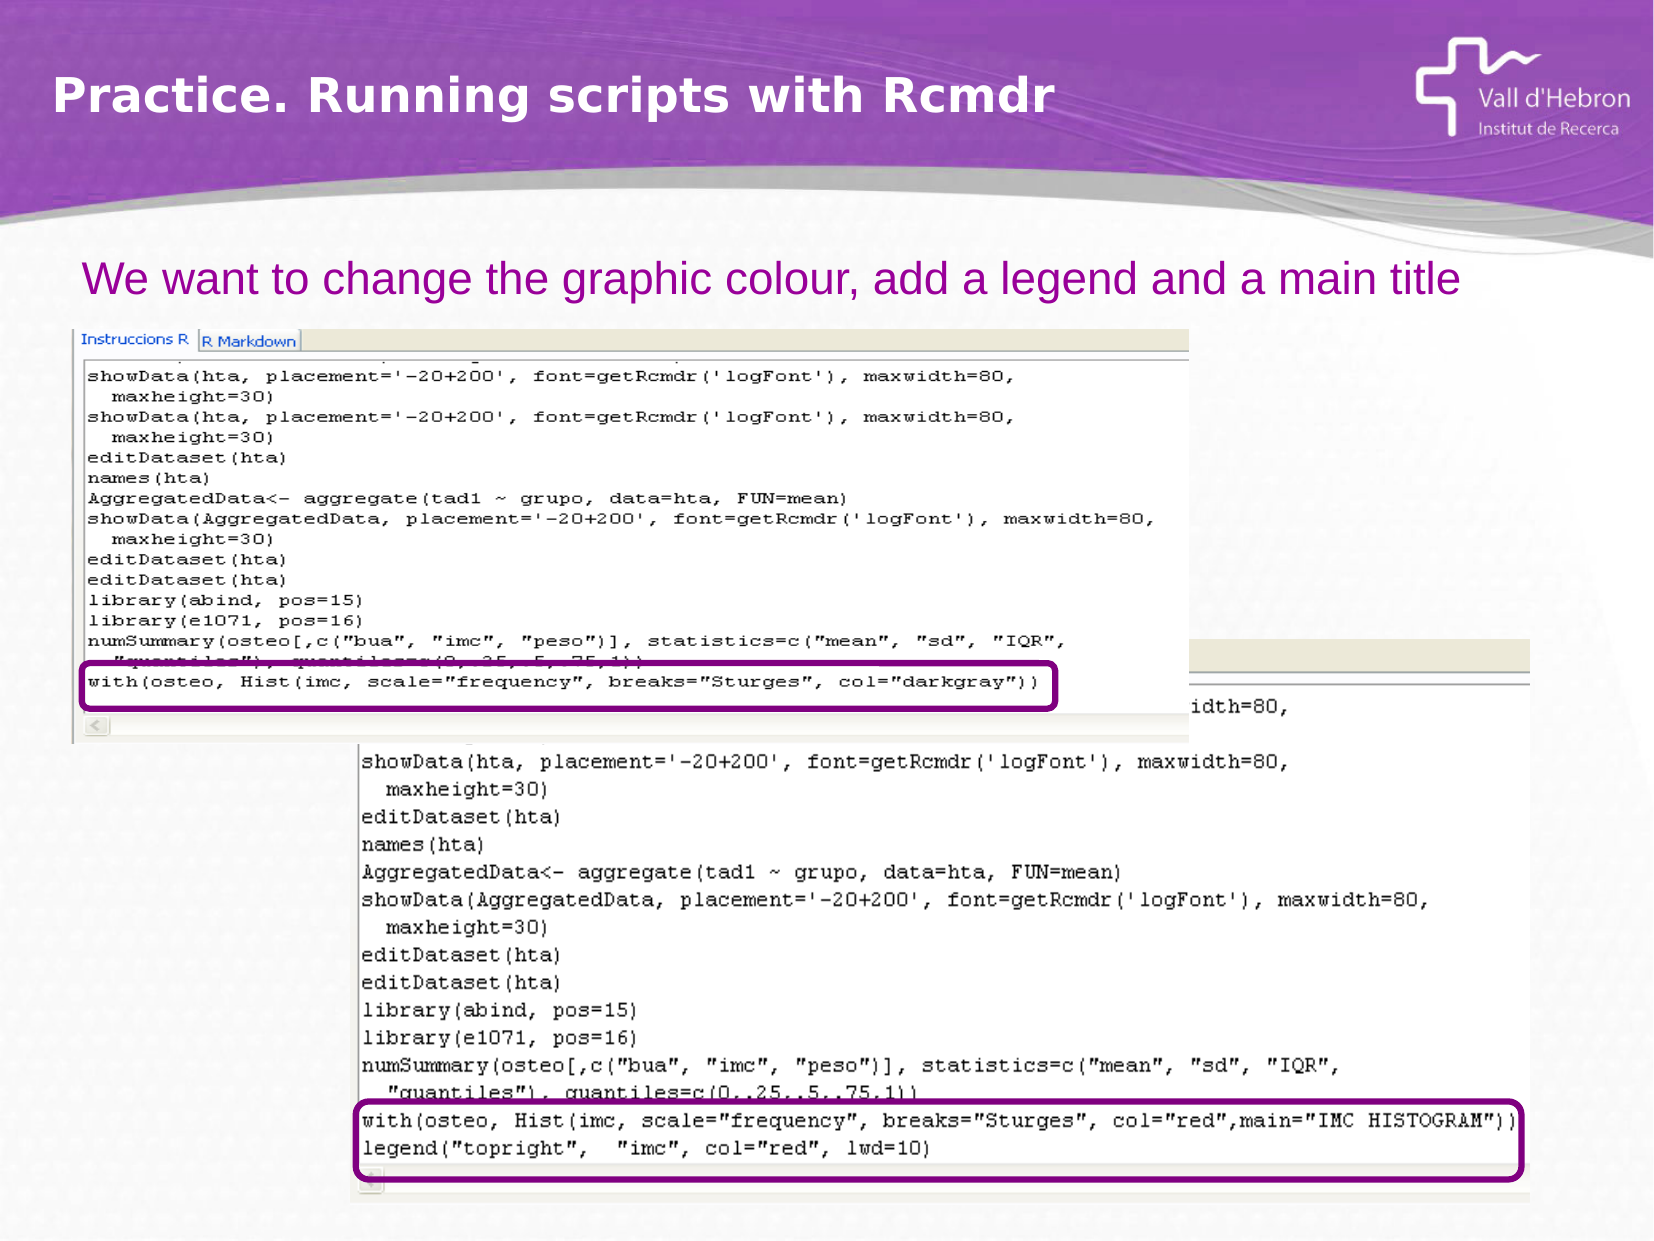

Practice. Running scripts with Rcmdr
We want to change the graphic colour, add a legend and a main title